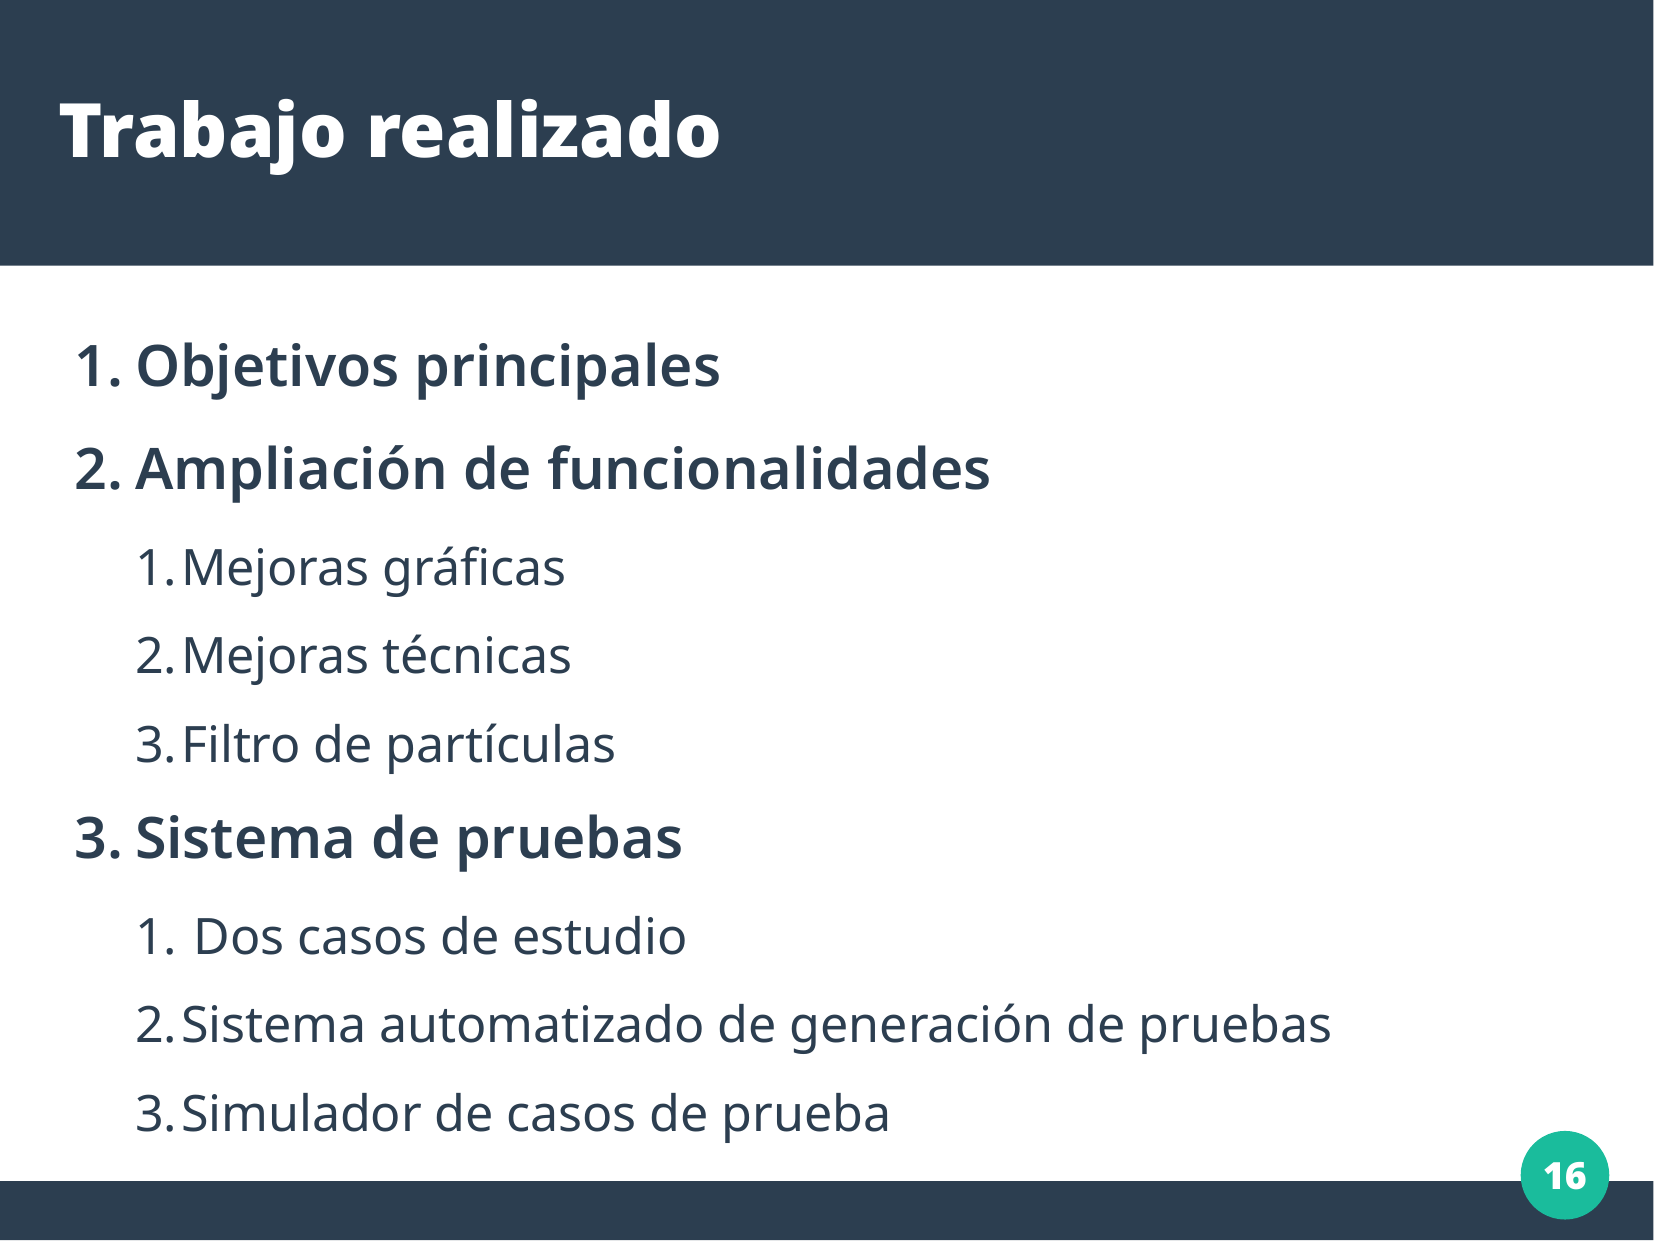

# Trabajo realizado
 Objetivos principales
 Ampliación de funcionalidades
Mejoras gráficas
Mejoras técnicas
Filtro de partículas
 Sistema de pruebas
 Dos casos de estudio
Sistema automatizado de generación de pruebas
Simulador de casos de prueba
16